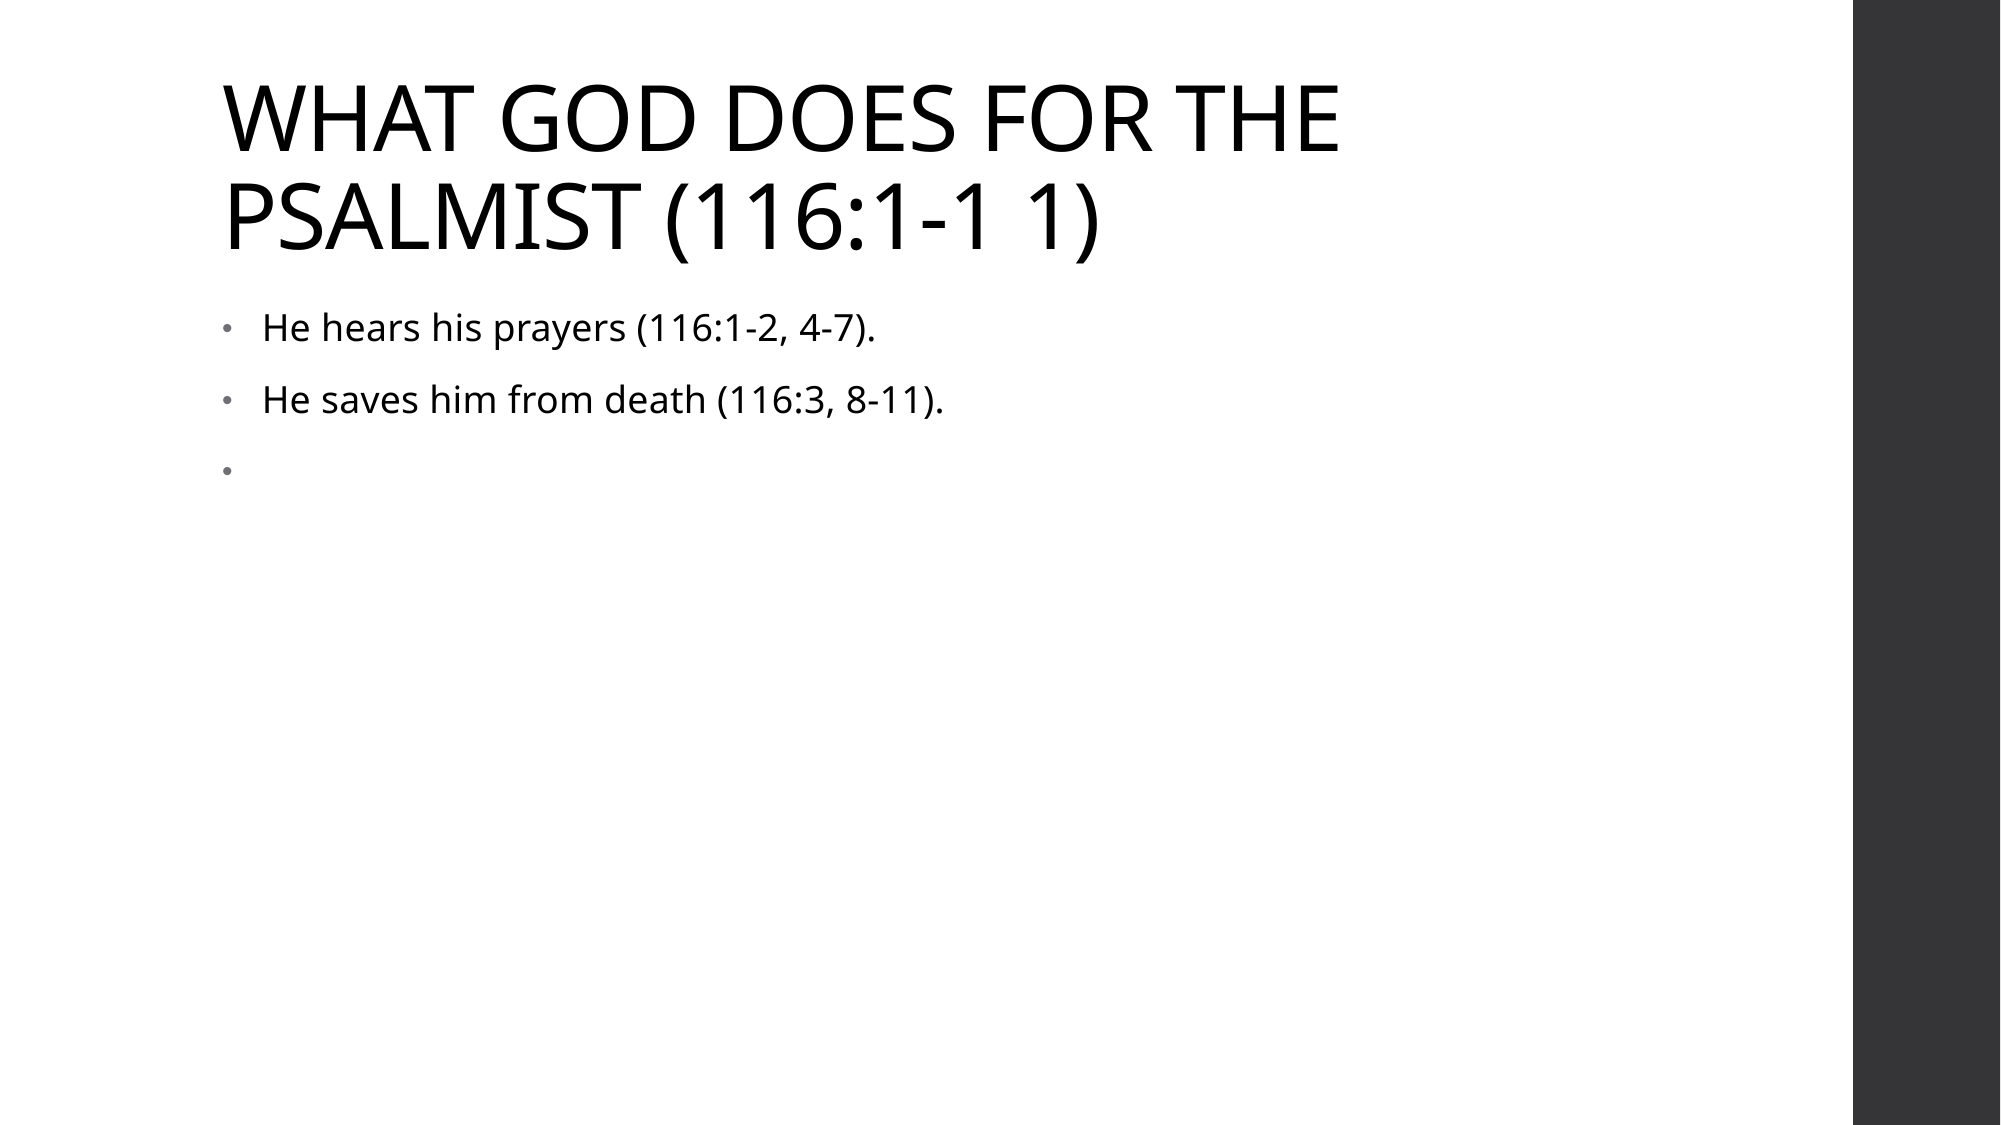

# WHAT GOD DOES FOR THE PSALMIST (116:1-1 1)
 He hears his prayers (116:1-2, 4-7).
 He saves him from death (116:3, 8-11).